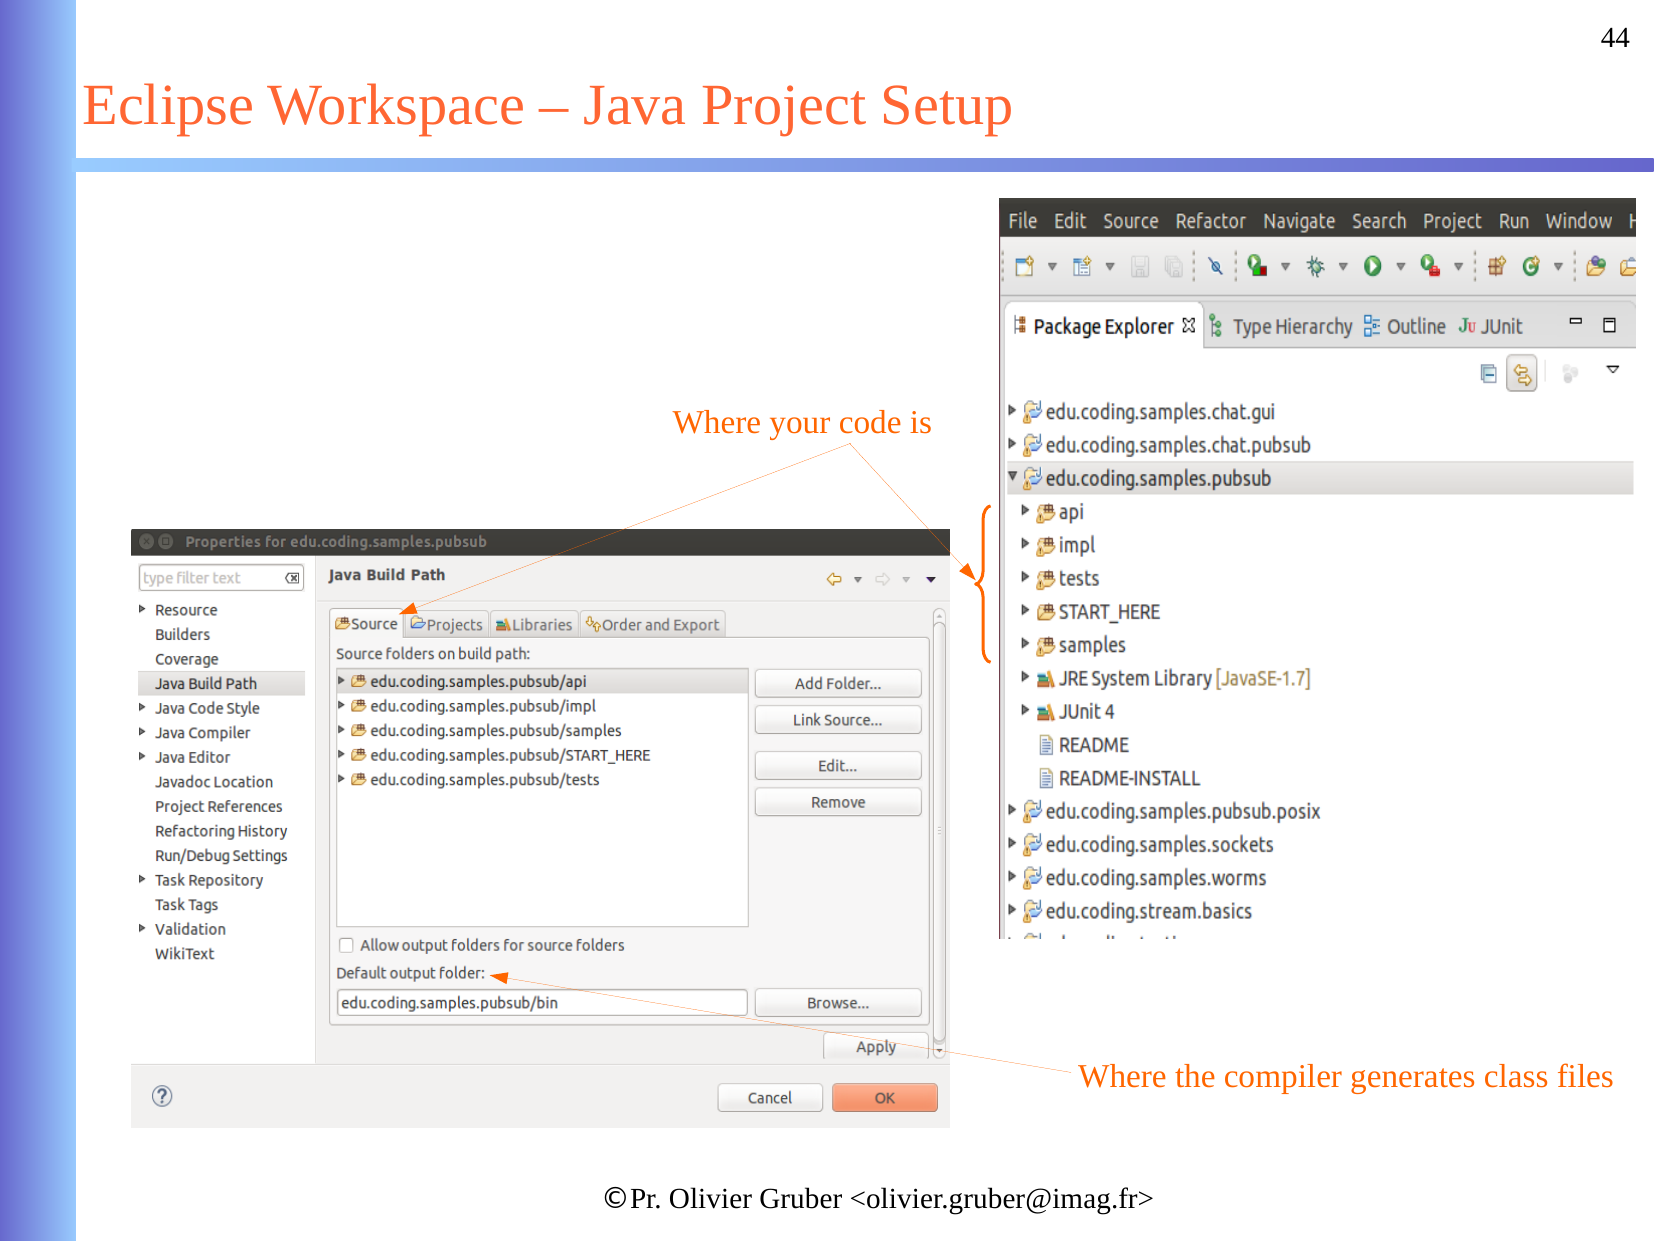

44
# Eclipse Workspace – Java Project Setup
Where your code is
Where the compiler generates class files